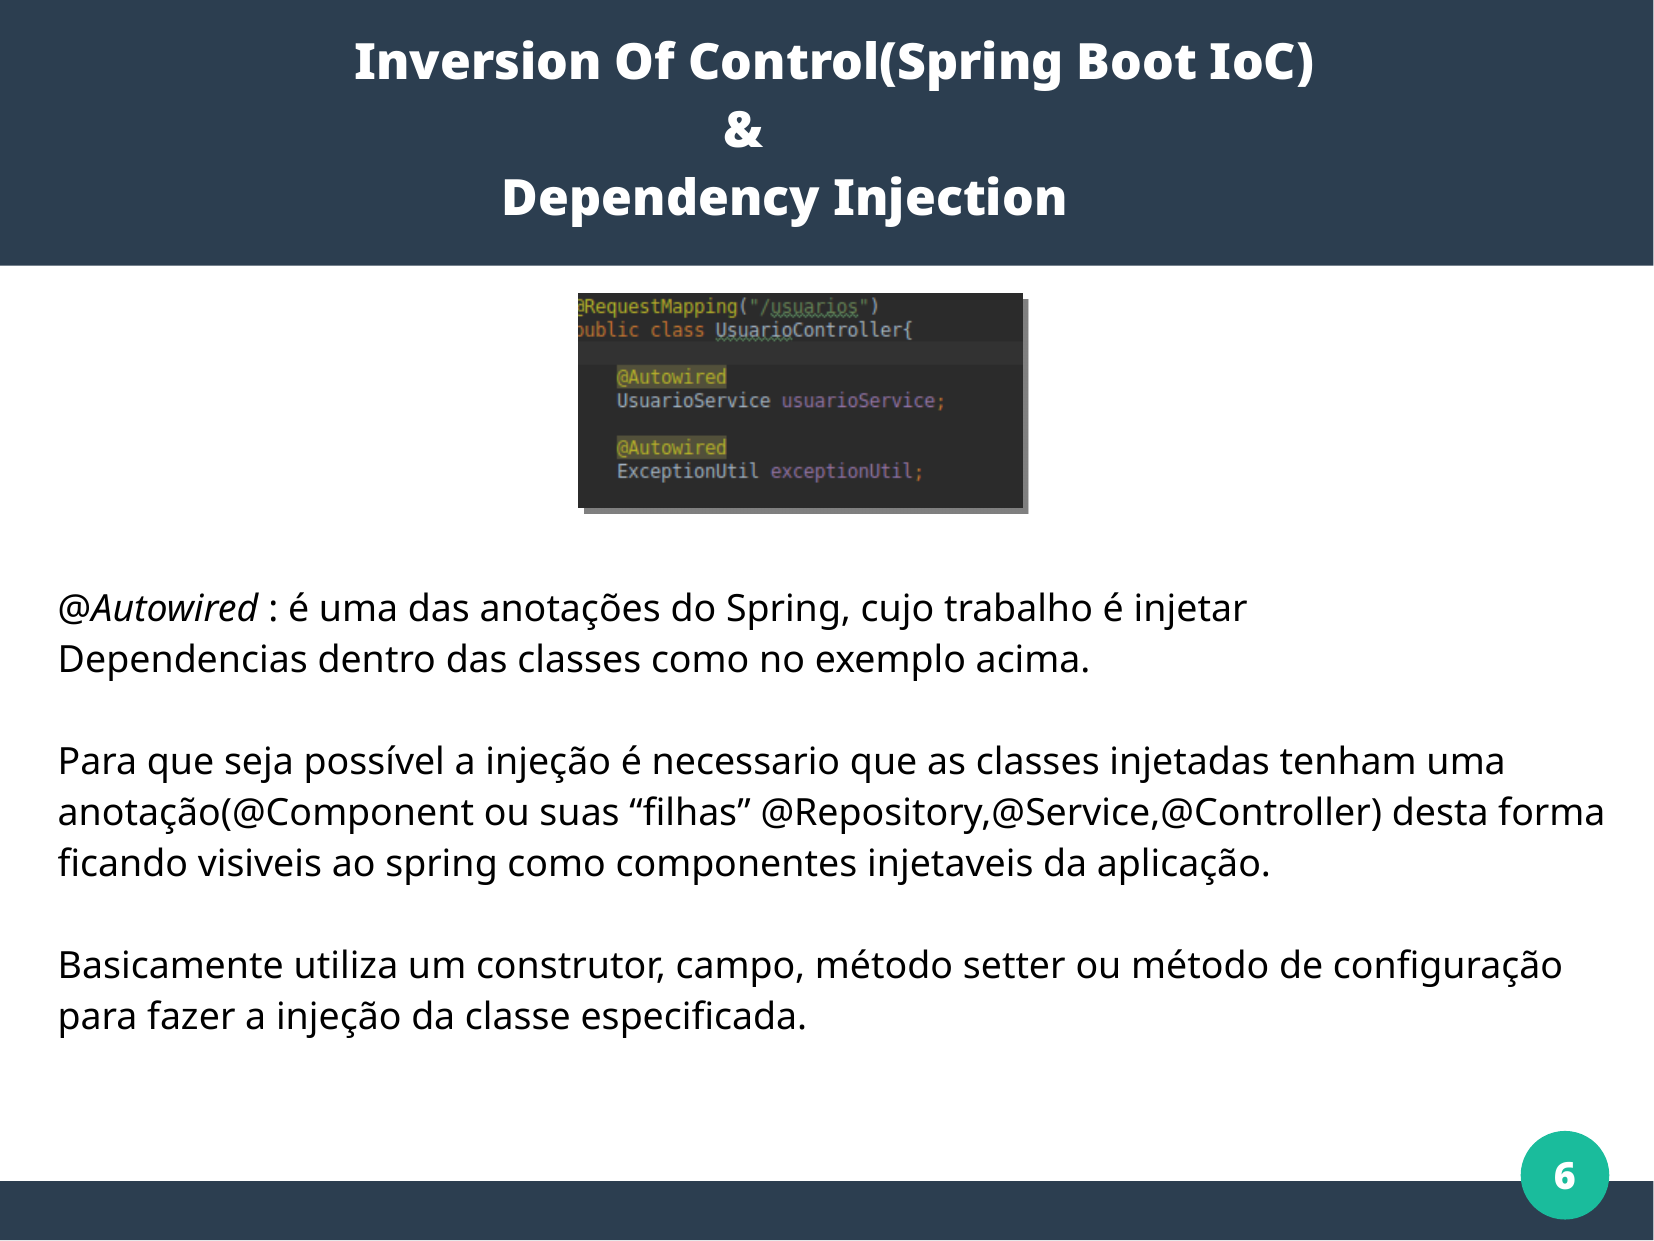

# Inversion Of Control(Spring Boot IoC) & Dependency Injection
@Autowired : é uma das anotações do Spring, cujo trabalho é injetar
Dependencias dentro das classes como no exemplo acima.
Para que seja possível a injeção é necessario que as classes injetadas tenham uma anotação(@Component ou suas “filhas” @Repository,@Service,@Controller) desta forma ficando visiveis ao spring como componentes injetaveis da aplicação.
Basicamente utiliza um construtor, campo, método setter ou método de configuração para fazer a injeção da classe especificada.
6